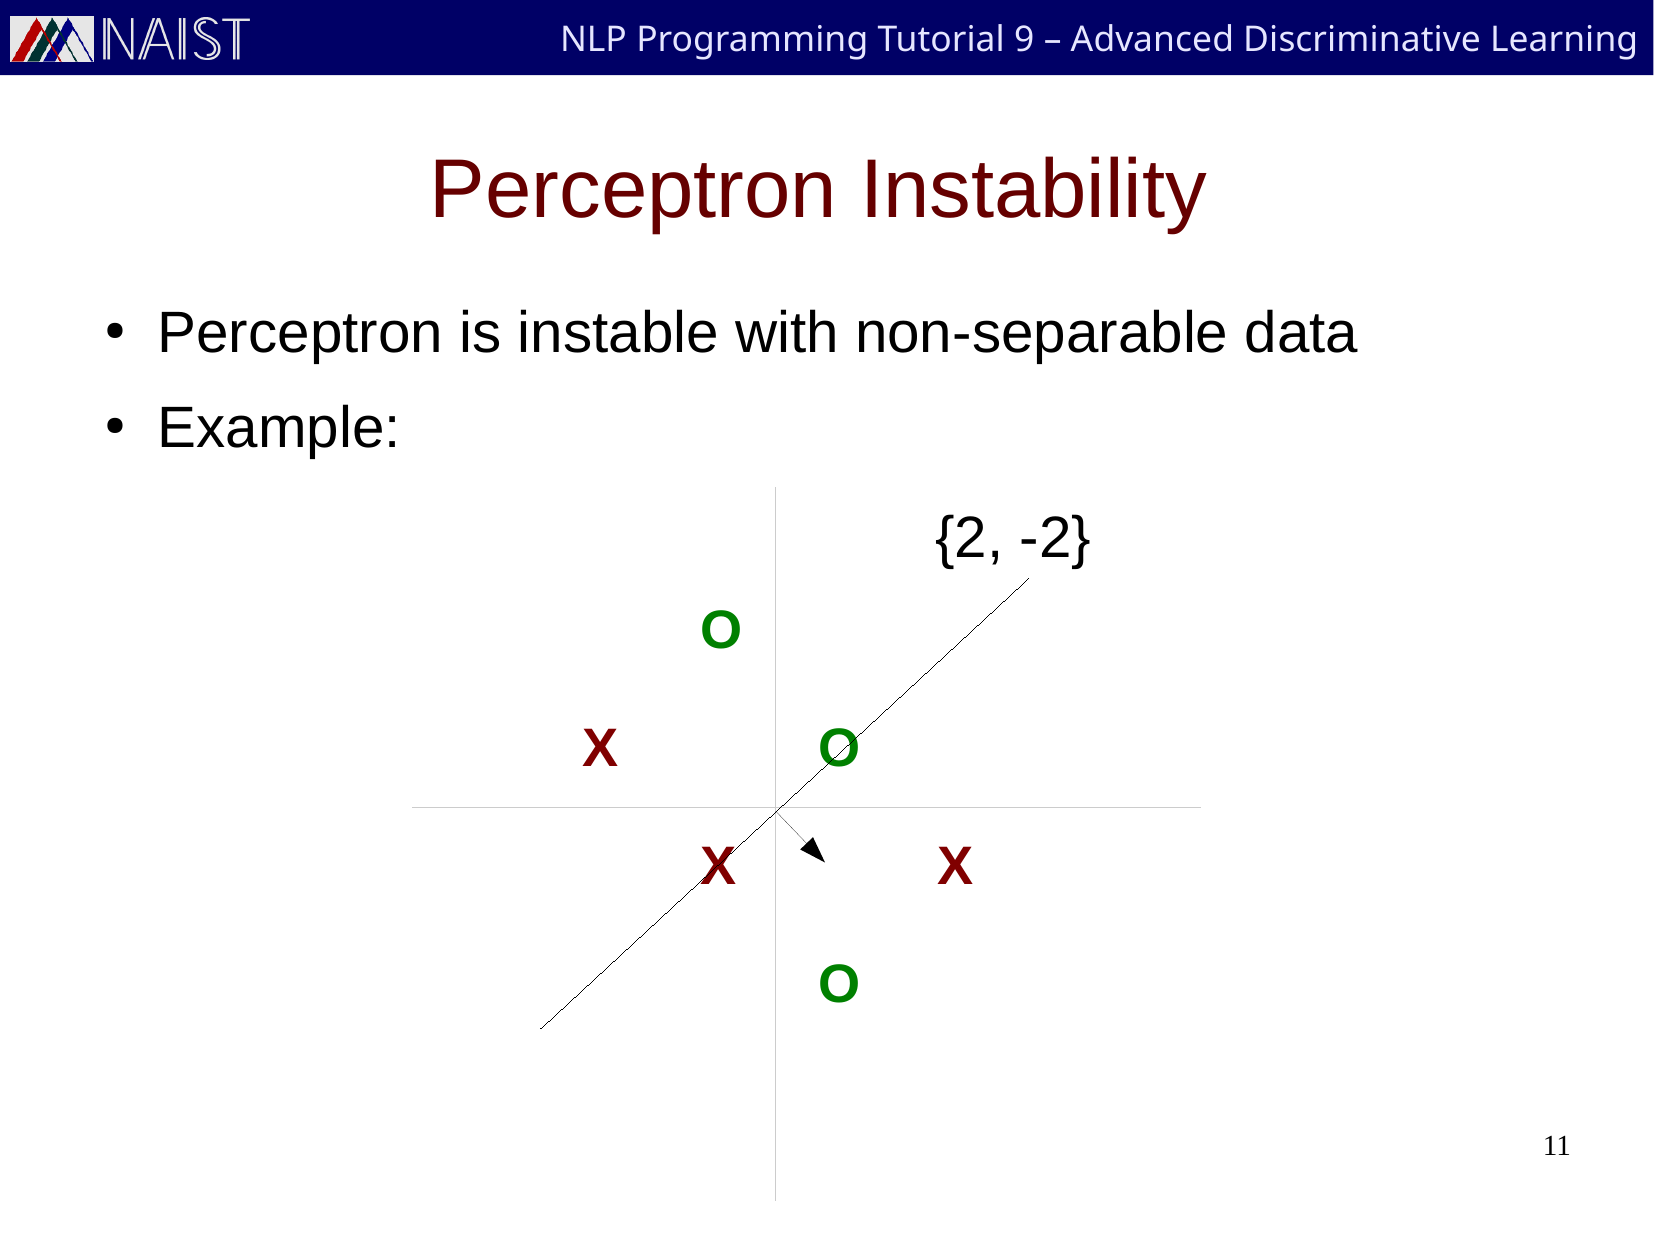

# Perceptron Instability
Perceptron is instable with non-separable data
Example:
{2, -2}
O
X
O
X
X
O
11